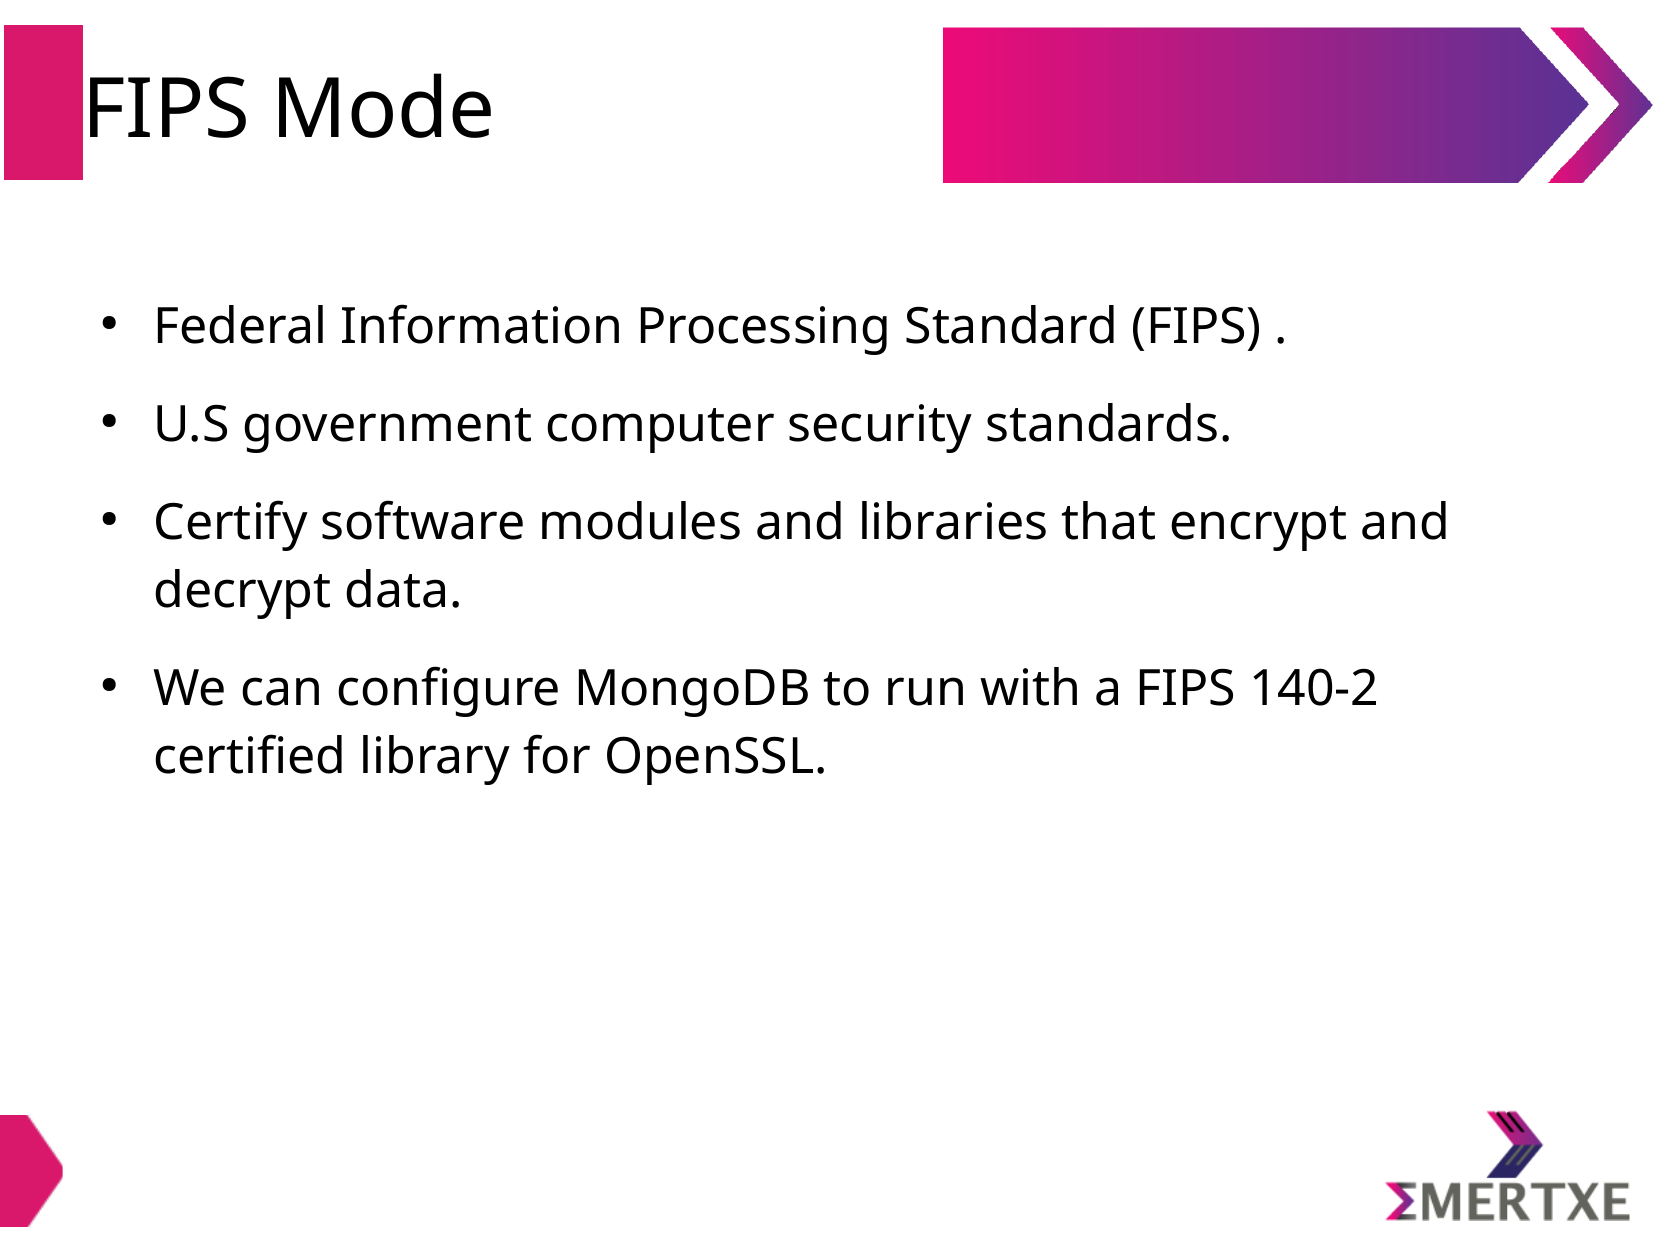

# FIPS Mode
Federal Information Processing Standard (FIPS) .
U.S government computer security standards.
Certify software modules and libraries that encrypt and decrypt data.
We can configure MongoDB to run with a FIPS 140-2 certified library for OpenSSL.